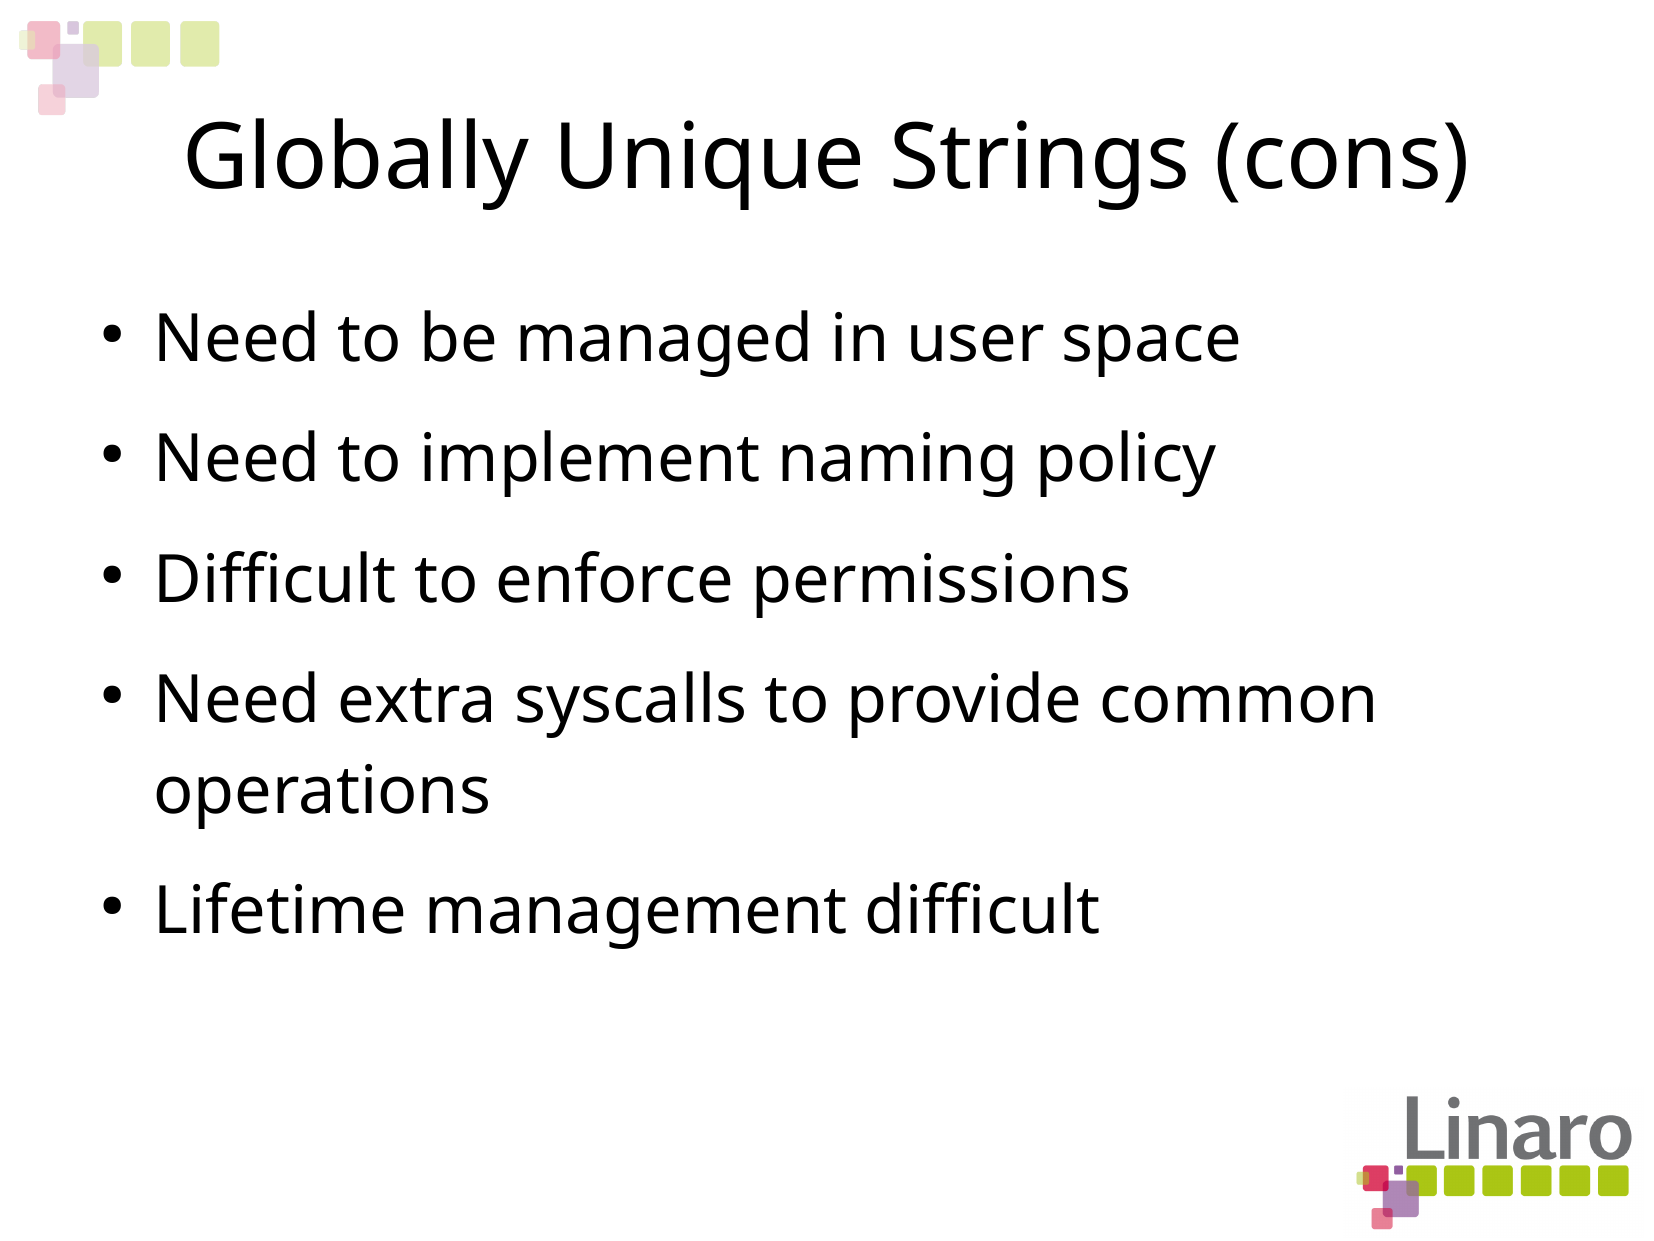

# Globally Unique Strings (cons)
Need to be managed in user space
Need to implement naming policy
Difficult to enforce permissions
Need extra syscalls to provide common operations
Lifetime management difficult